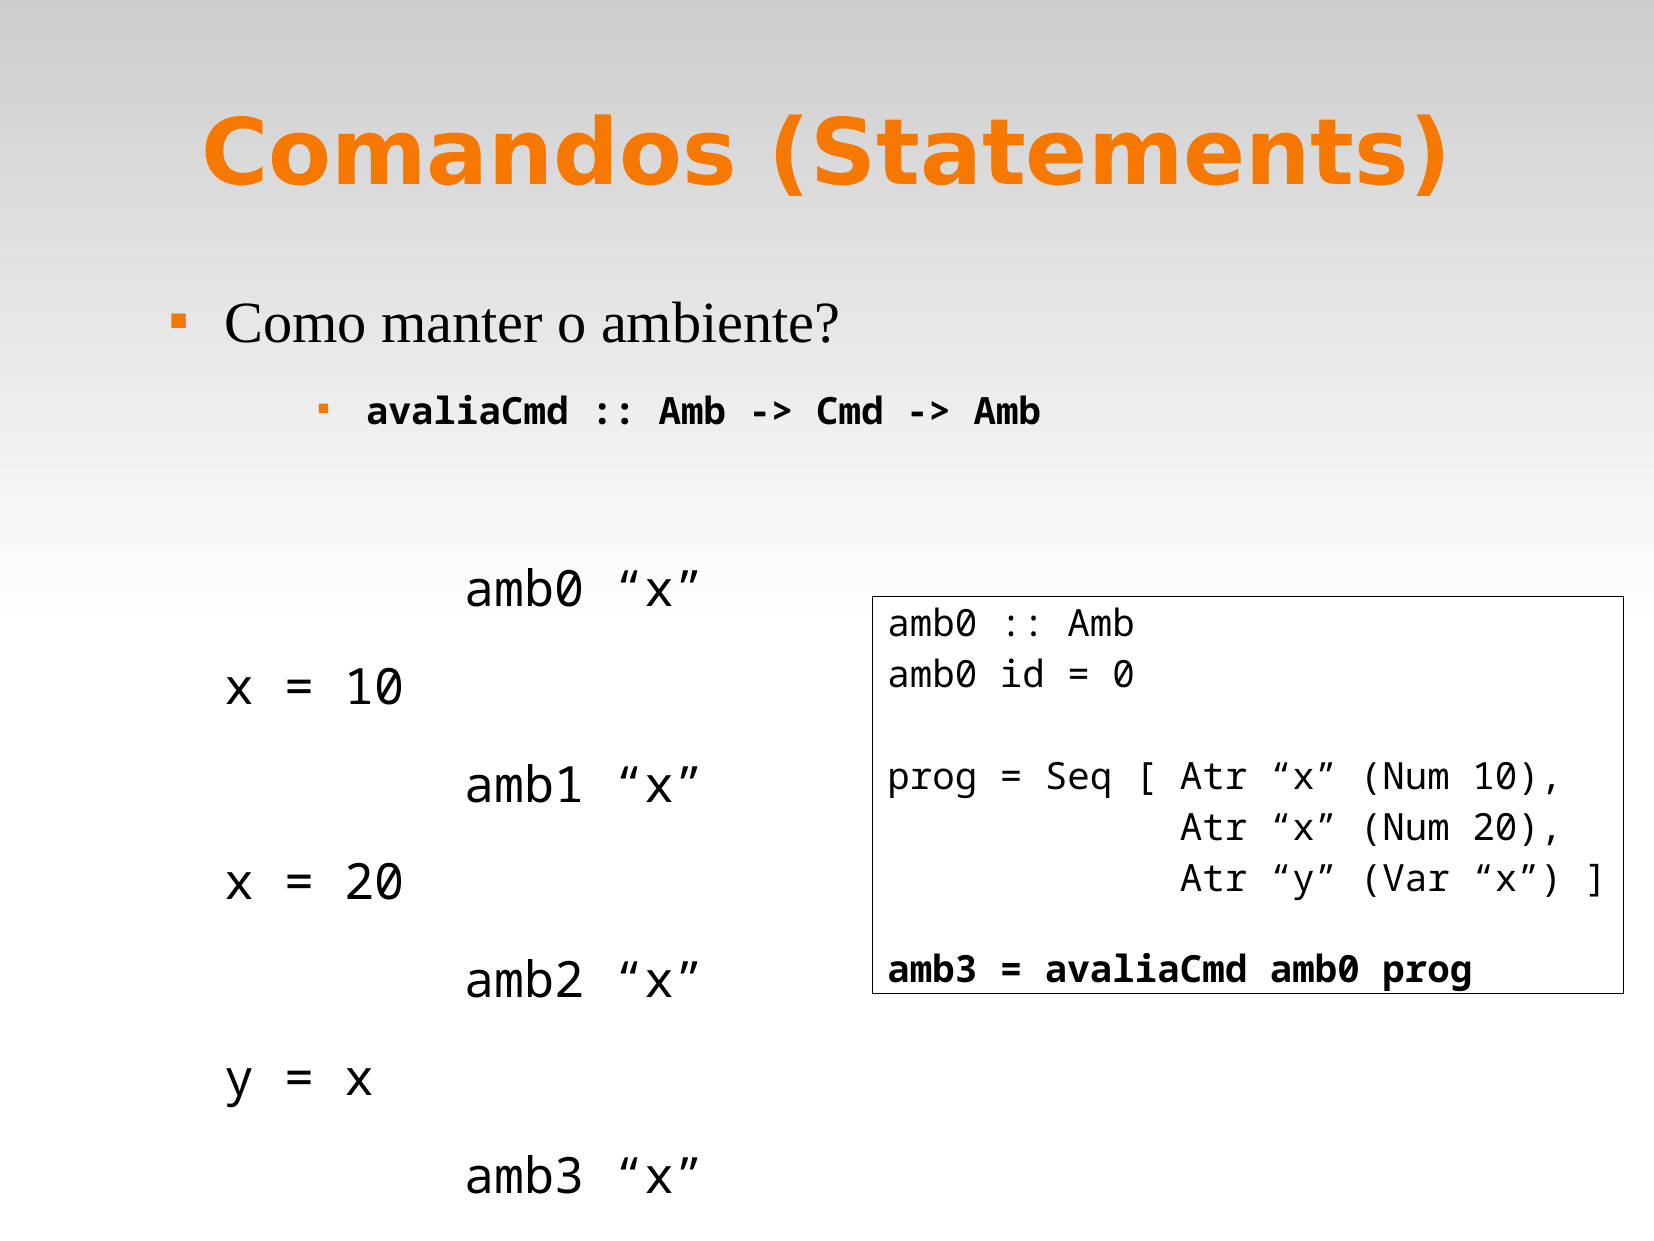

# Comandos (Statements)
Como manter o ambiente?
avaliaCmd :: Amb -> Cmd -> Amb
 amb0 “x”
x = 10
 amb1 “x”
x = 20
 amb2 “x”
y = x
 amb3 “x”
amb0 :: Amb
amb0 id = 0
prog = Seq [ Atr “x” (Num 10),
 Atr “x” (Num 20),
 Atr “y” (Var “x”) ]
amb3 = avaliaCmd amb0 prog